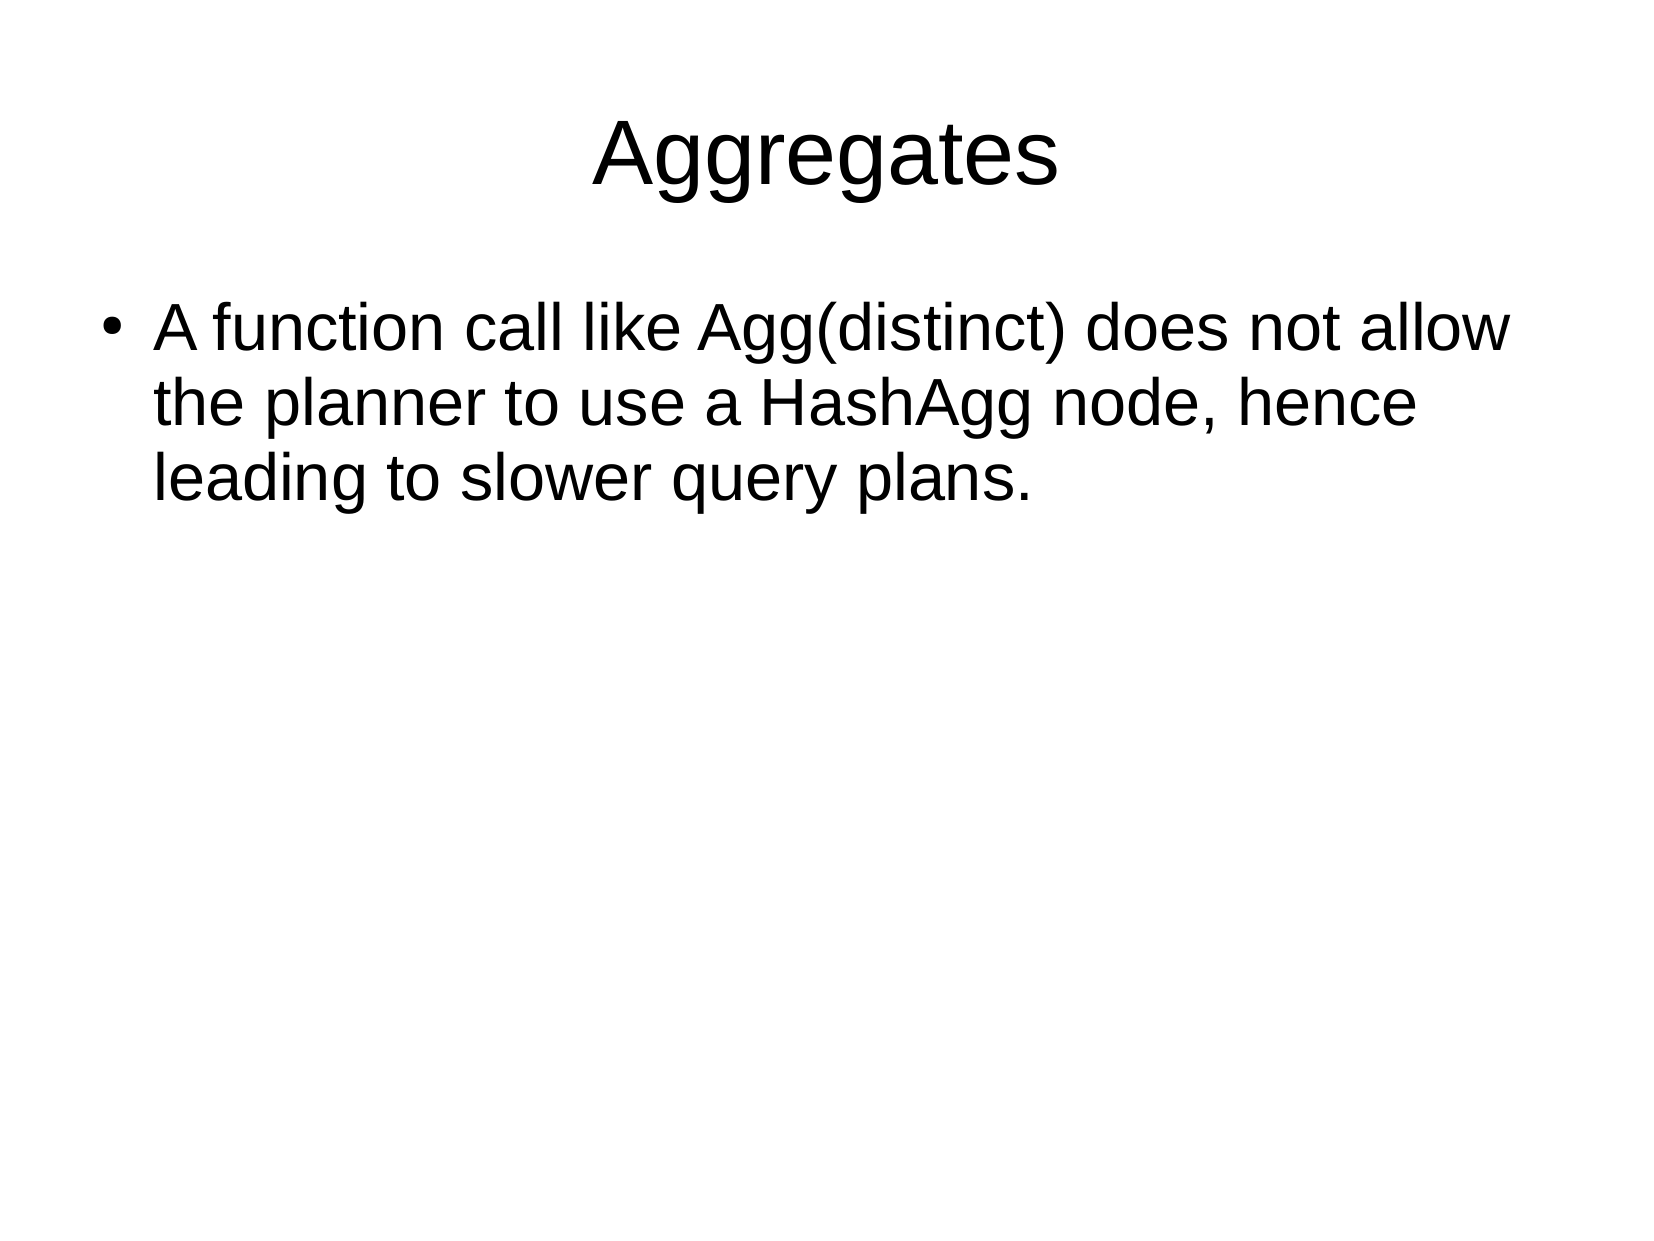

# Aggregates
A function call like Agg(distinct) does not allow the planner to use a HashAgg node, hence leading to slower query plans.